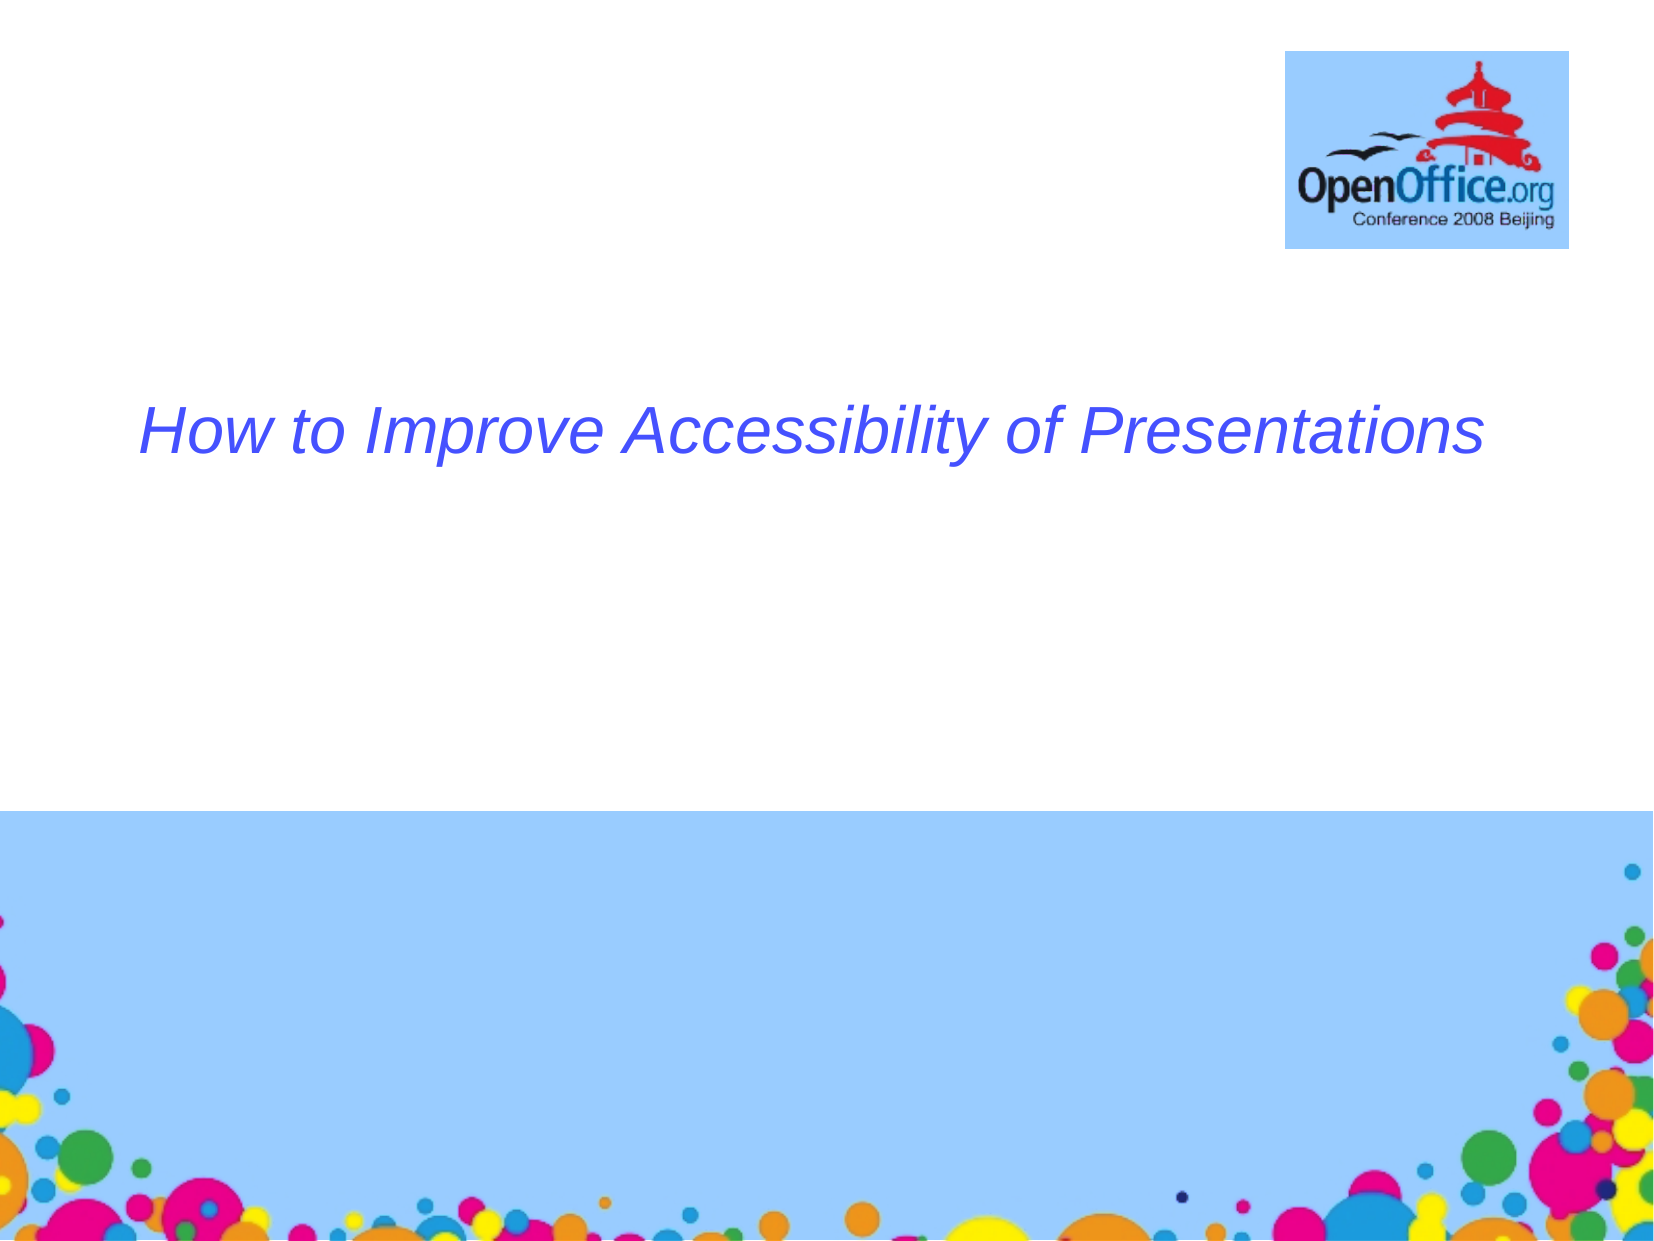

# How to Improve Accessibility of Presentations